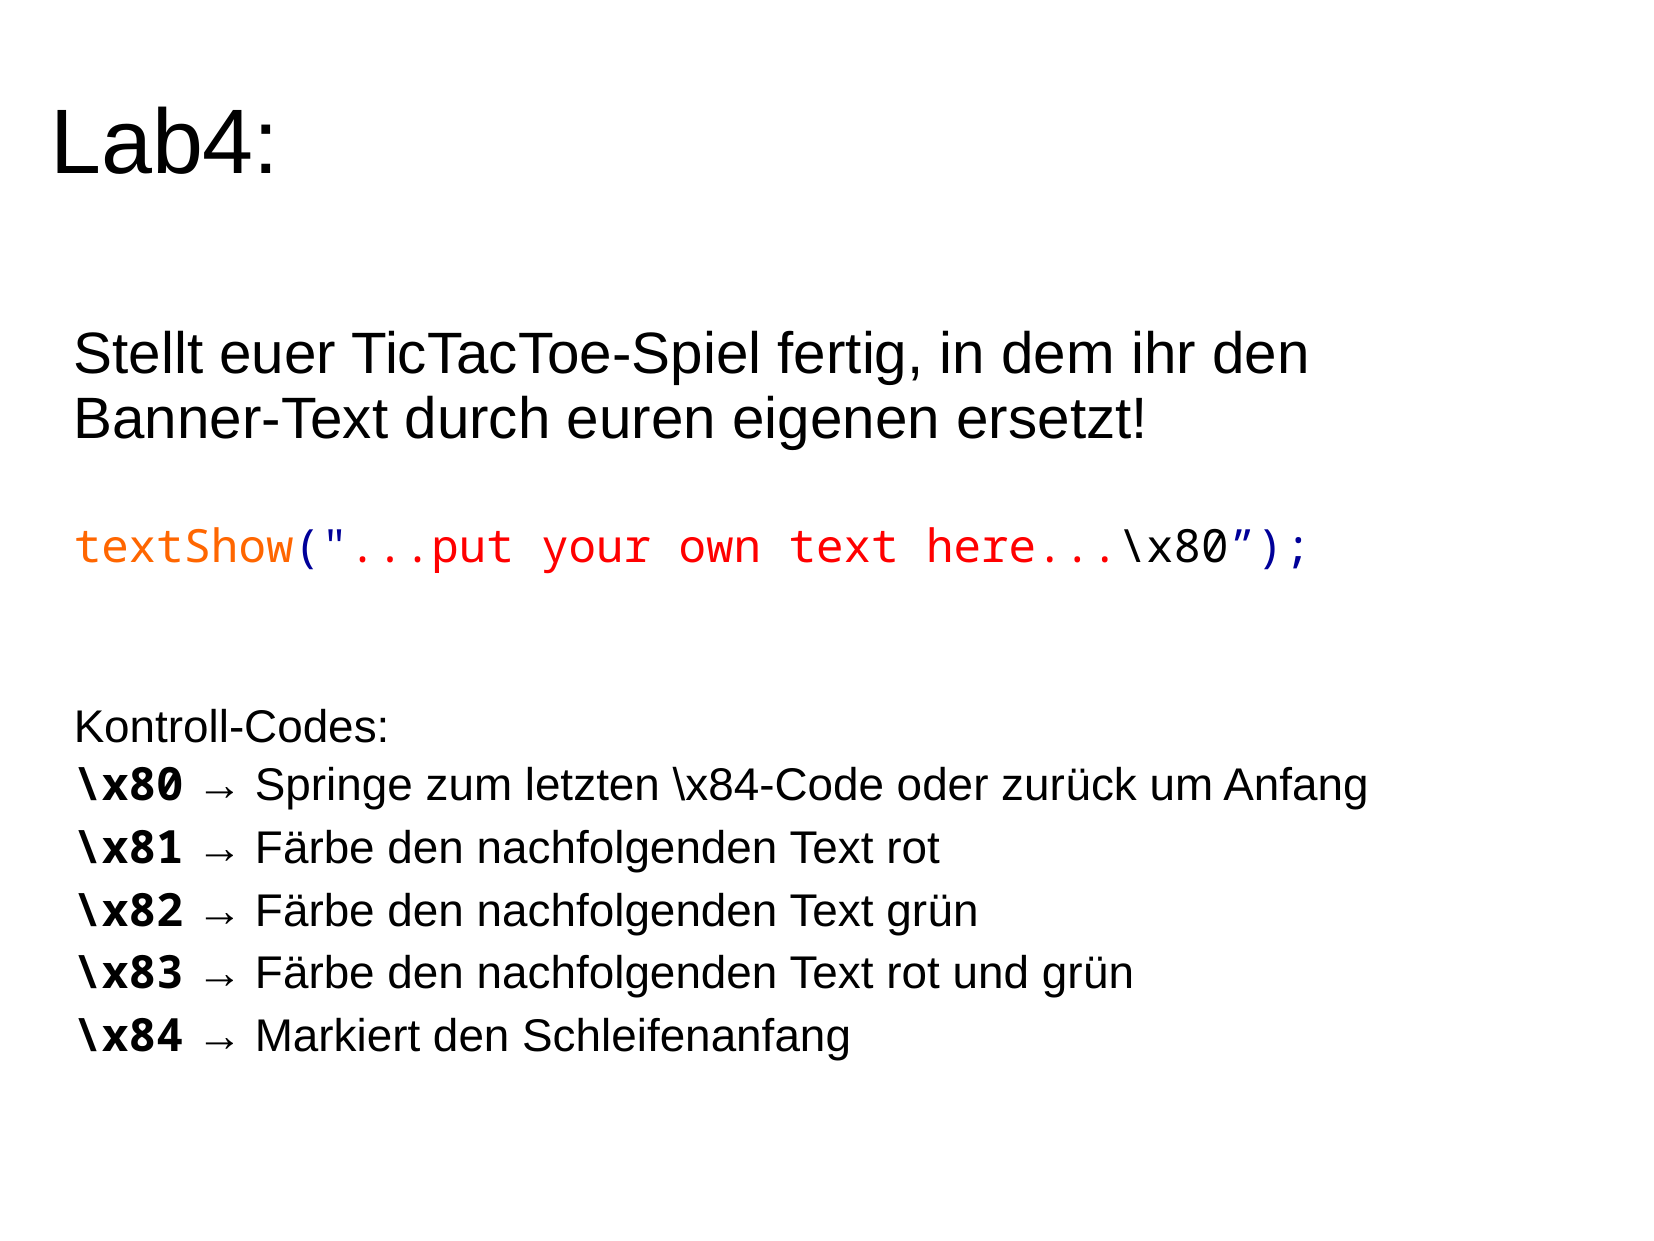

Lab4:
Stellt euer TicTacToe-Spiel fertig, in dem ihr den Banner-Text durch euren eigenen ersetzt!
textShow("...put your own text here...\x80”);
Kontroll-Codes:
\x80 → Springe zum letzten \x84-Code oder zurück um Anfang
\x81 → Färbe den nachfolgenden Text rot
\x82 → Färbe den nachfolgenden Text grün
\x83 → Färbe den nachfolgenden Text rot und grün
\x84 → Markiert den Schleifenanfang